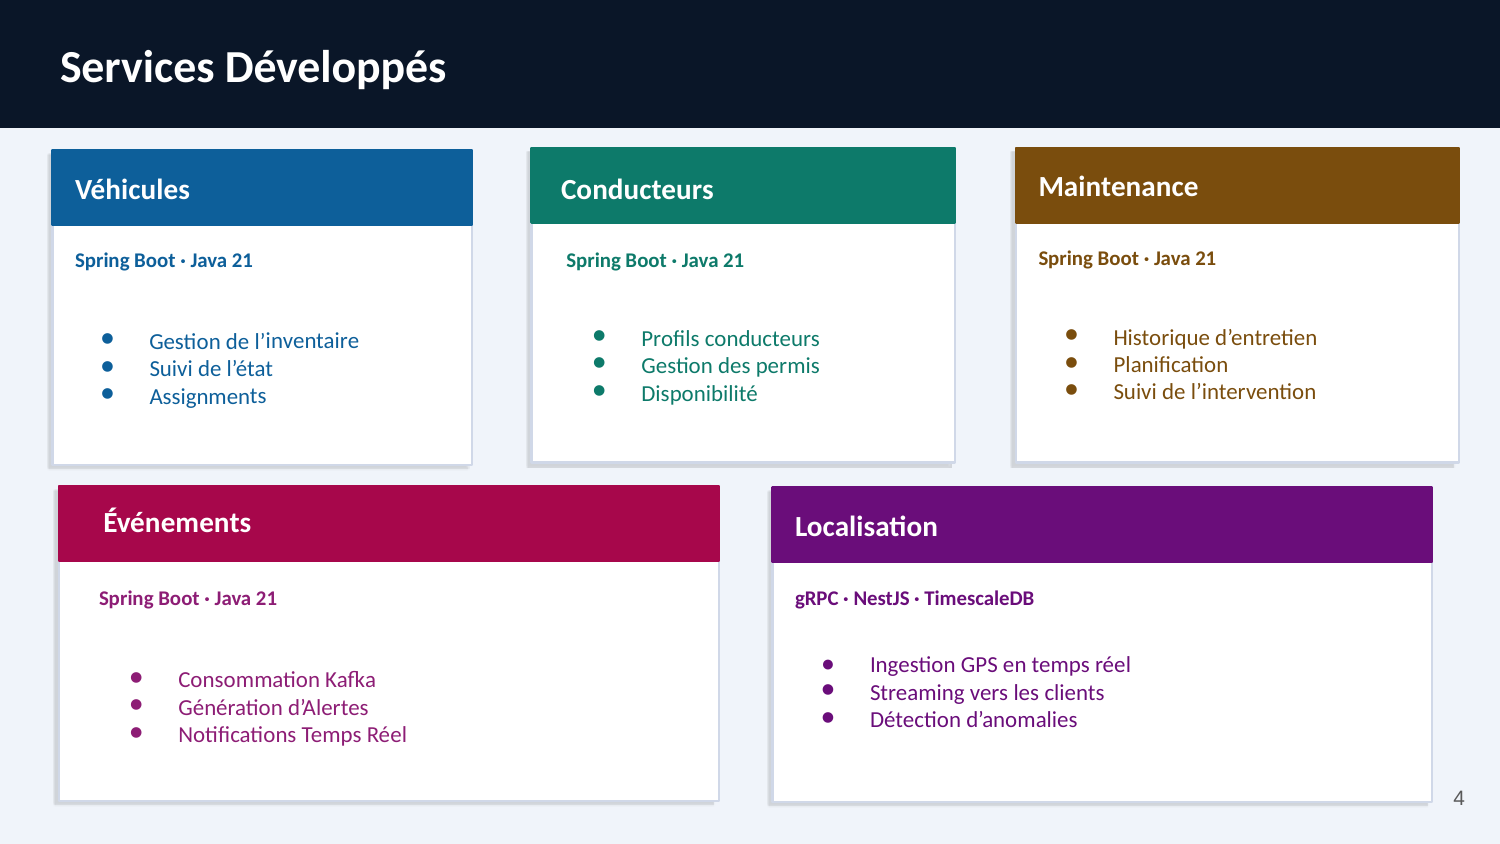

Services Développés
Maintenance
Véhicules
Conducteurs
Spring Boot · Java 21
Spring Boot · Java 21
Spring Boot · Java 21
Historique d’entretien
Planification
Suivi de l’intervention
Profils conducteurs
Gestion des permis
Disponibilité
Gestion de l’inventaire
Suivi de l’état
Assignments
Localisation
Événements
gRPC · NestJS · TimescaleDB
Spring Boot · Java 21
Ingestion GPS en temps réel
Streaming vers les clients
Détection d’anomalies
Consommation Kafka
Génération d’Alertes
Notifications Temps Réel